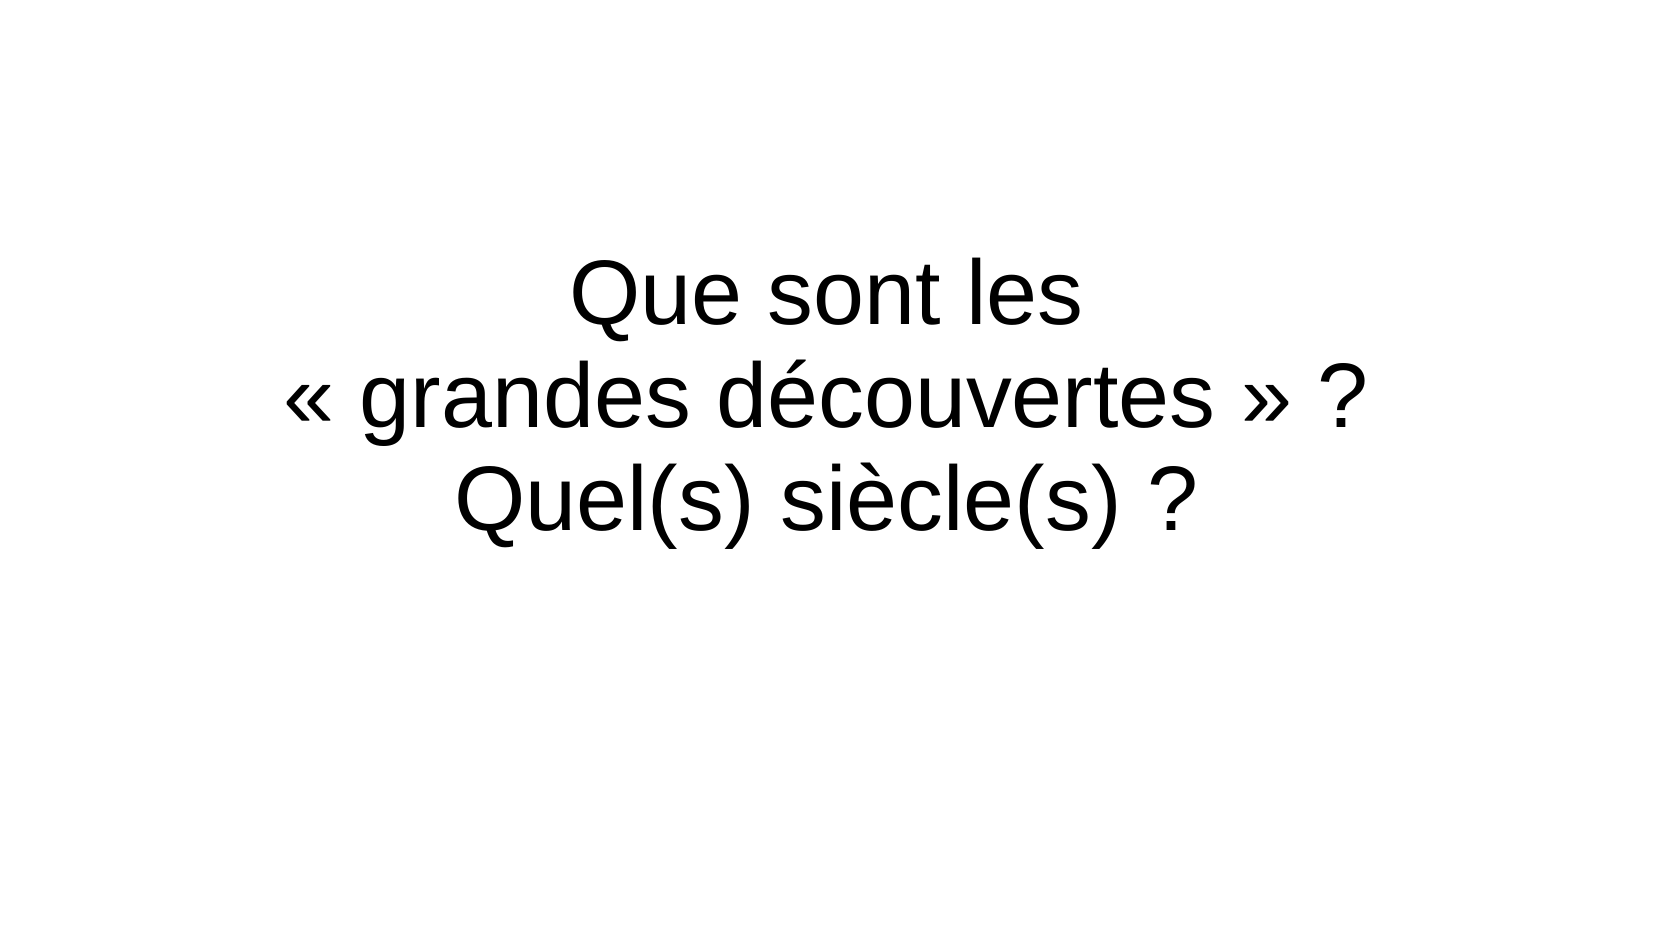

Que sont les
« grandes découvertes » ?
Quel(s) siècle(s) ?